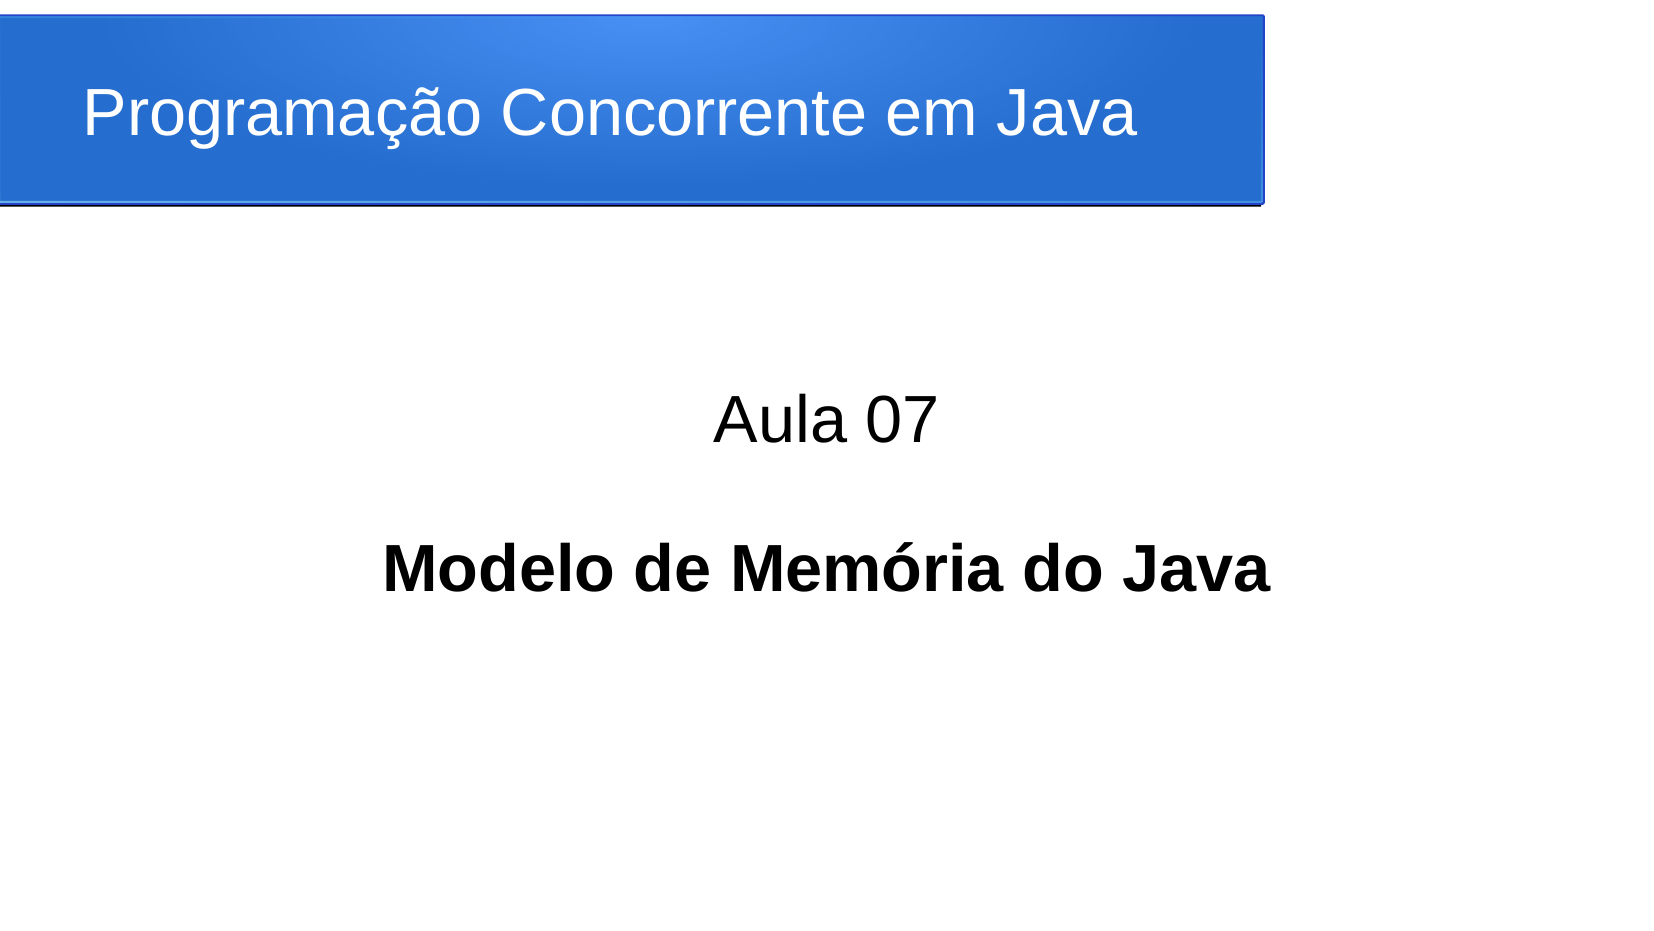

# Programação Concorrente em Java
Aula 07
Modelo de Memória do Java